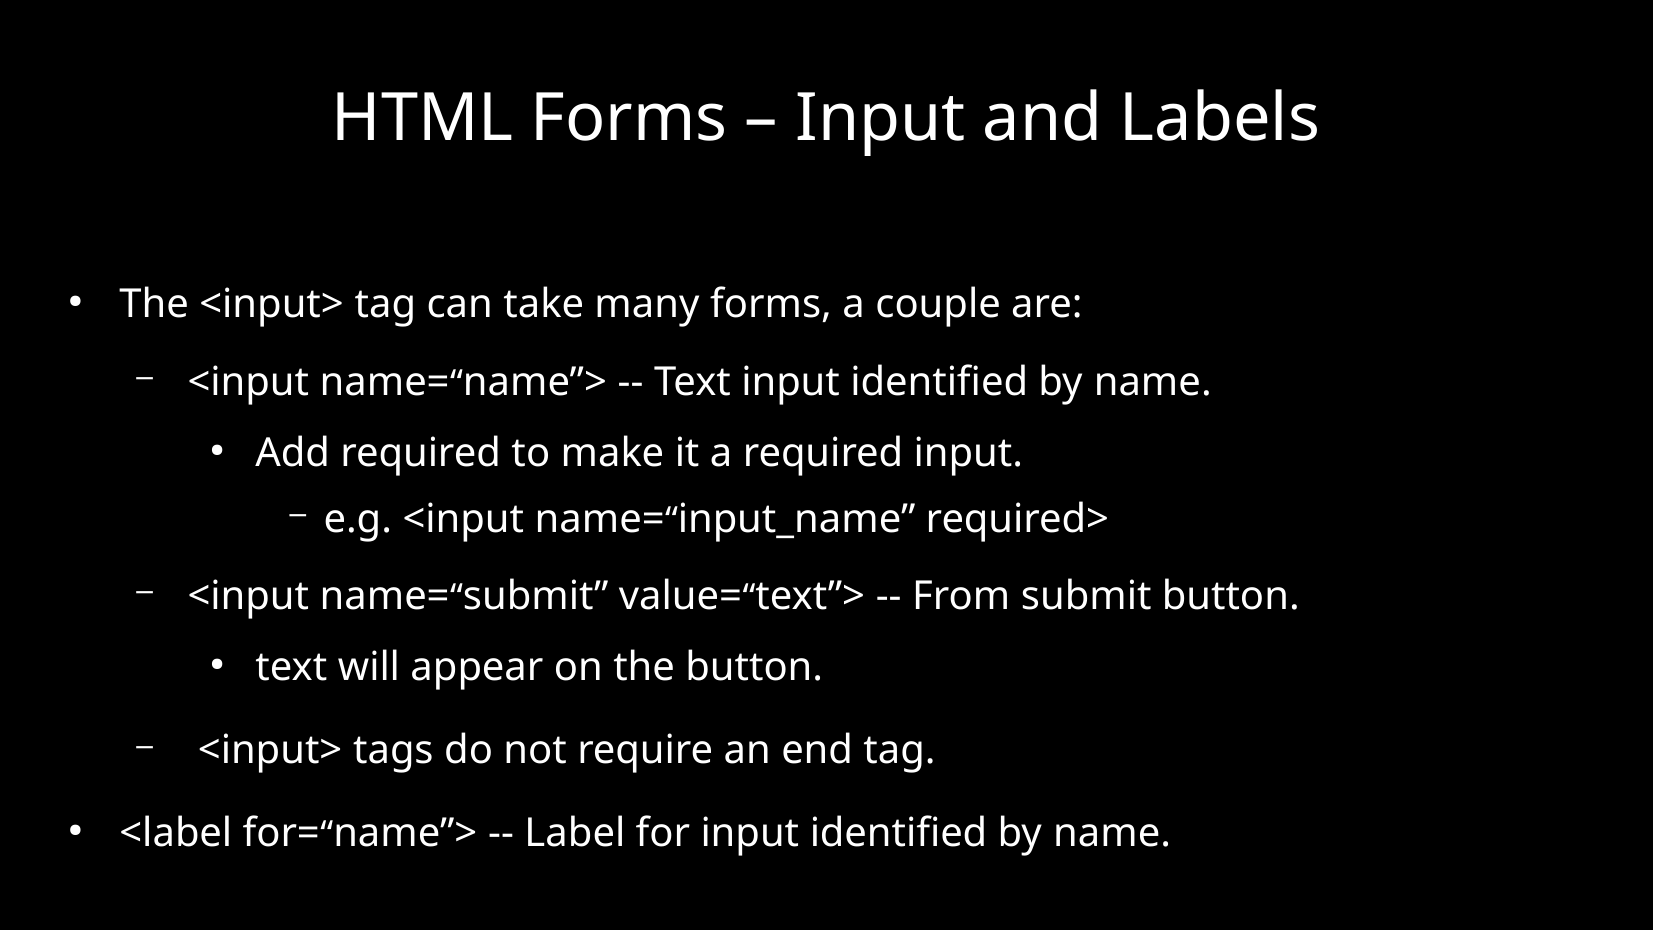

# HTML Forms – Input and Labels
The <input> tag can take many forms, a couple are:
<input name=“name”> -- Text input identified by name.
Add required to make it a required input.
e.g. <input name=“input_name” required>
<input name=“submit” value=“text”> -- From submit button.
text will appear on the button.
 <input> tags do not require an end tag.
<label for=“name”> -- Label for input identified by name.